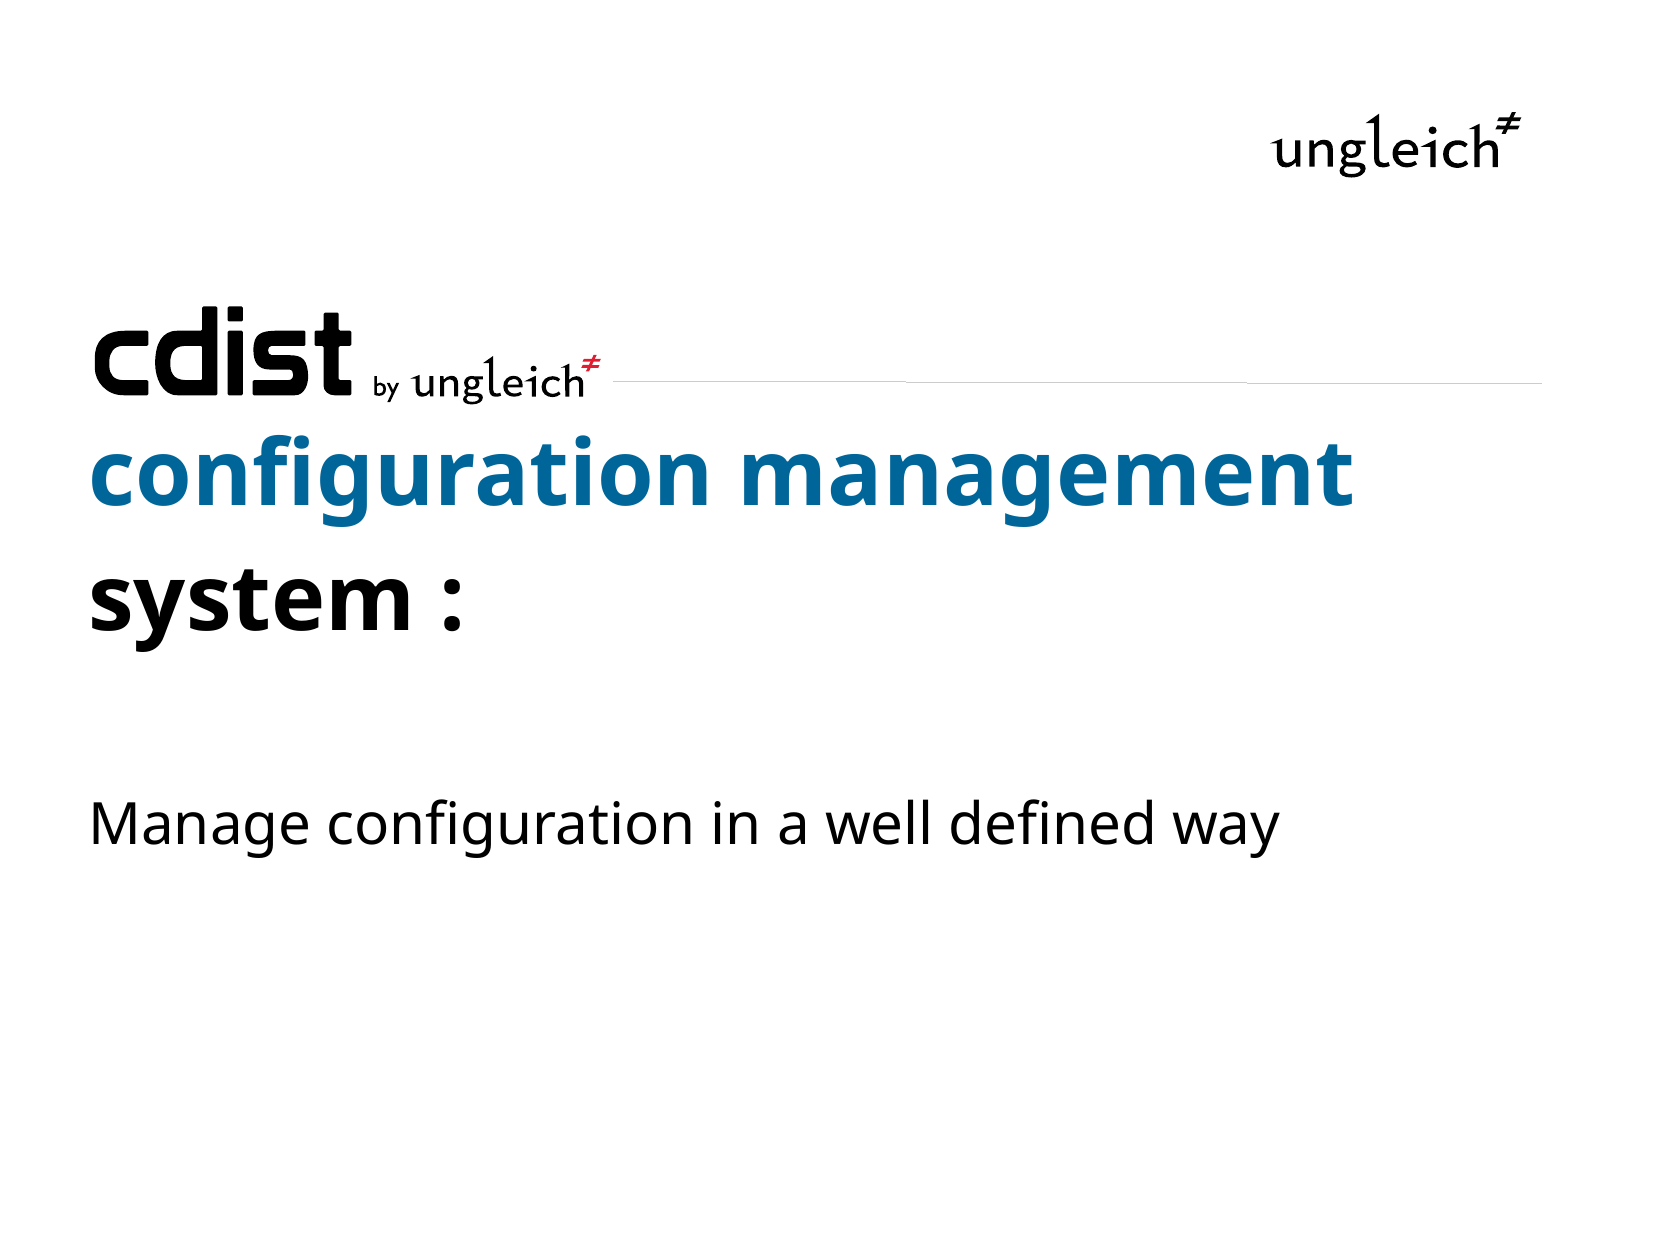

# configuration management system : Manage configuration in a well defined way